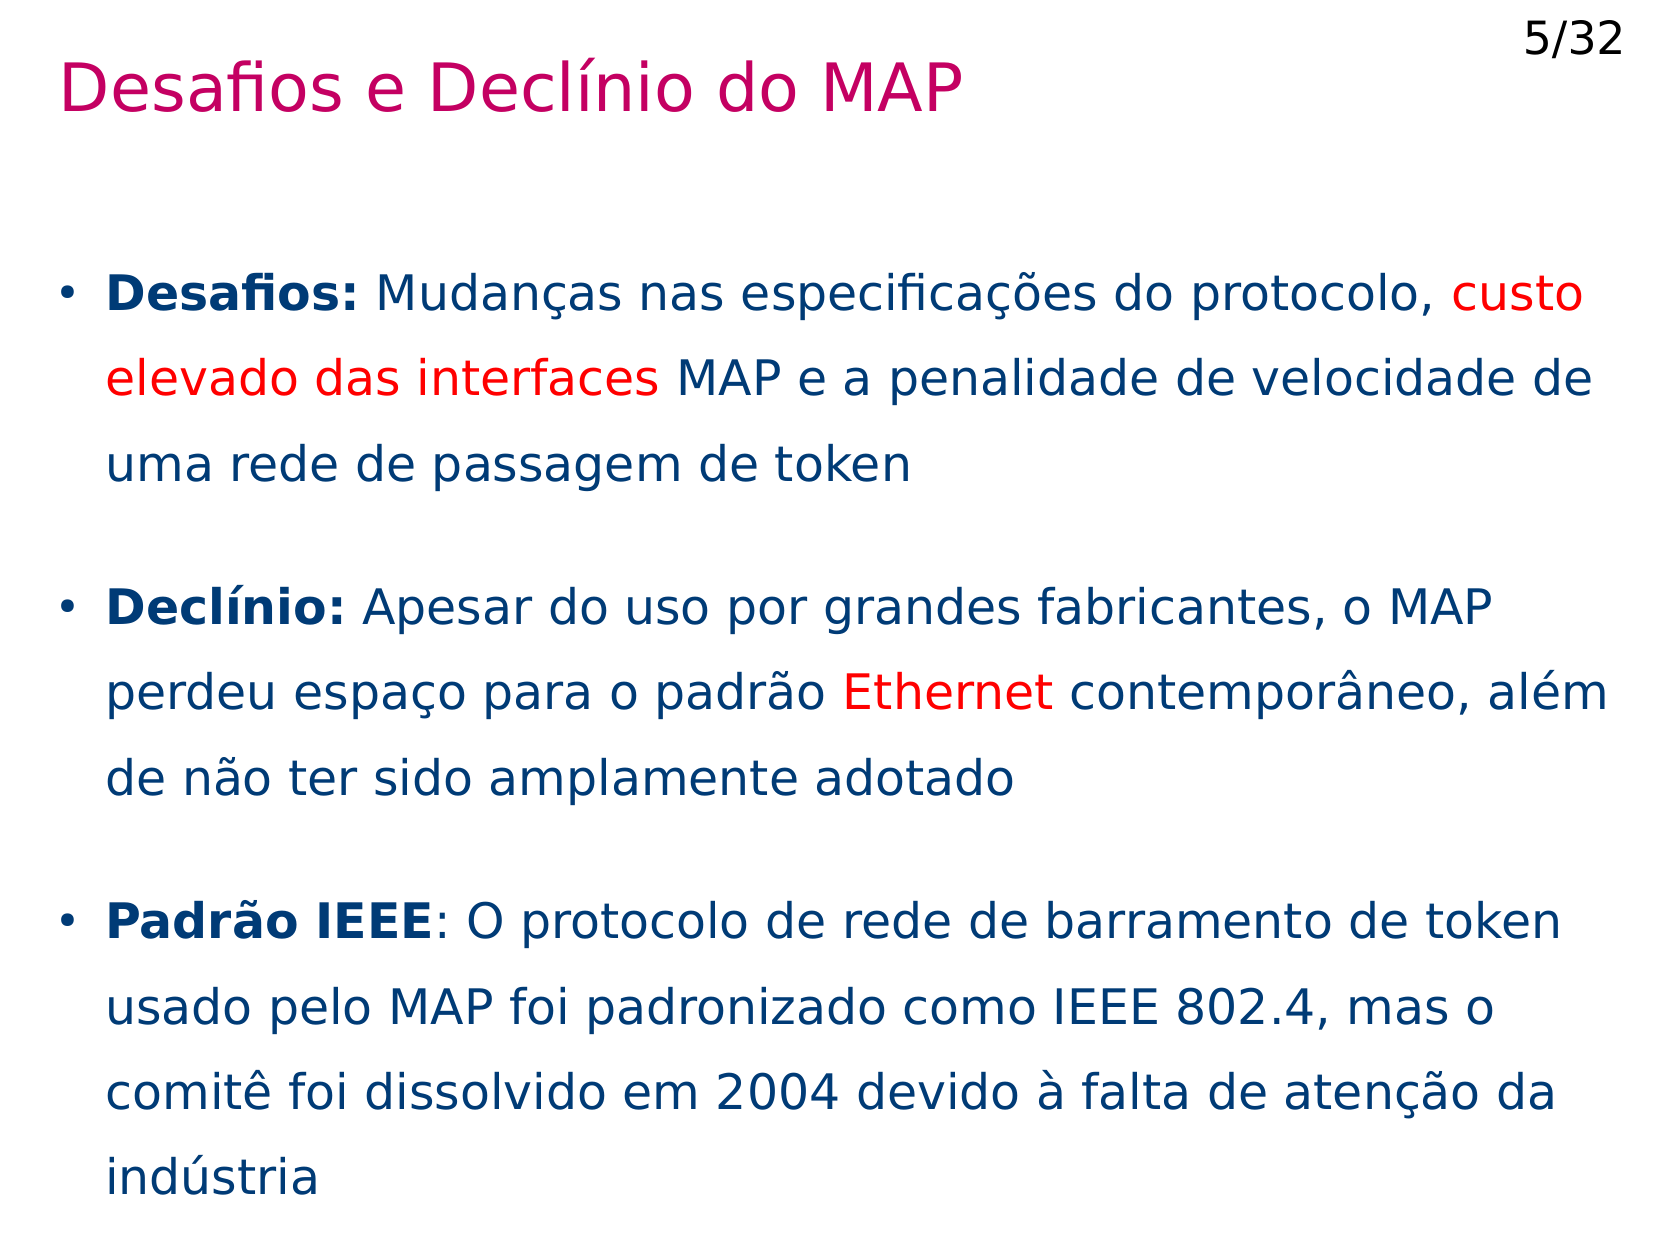

5
# Desafios e Declínio do MAP
Desafios: Mudanças nas especificações do protocolo, custo elevado das interfaces MAP e a penalidade de velocidade de uma rede de passagem de token
Declínio: Apesar do uso por grandes fabricantes, o MAP perdeu espaço para o padrão Ethernet contemporâneo, além de não ter sido amplamente adotado
Padrão IEEE: O protocolo de rede de barramento de token usado pelo MAP foi padronizado como IEEE 802.4, mas o comitê foi dissolvido em 2004 devido à falta de atenção da indústria